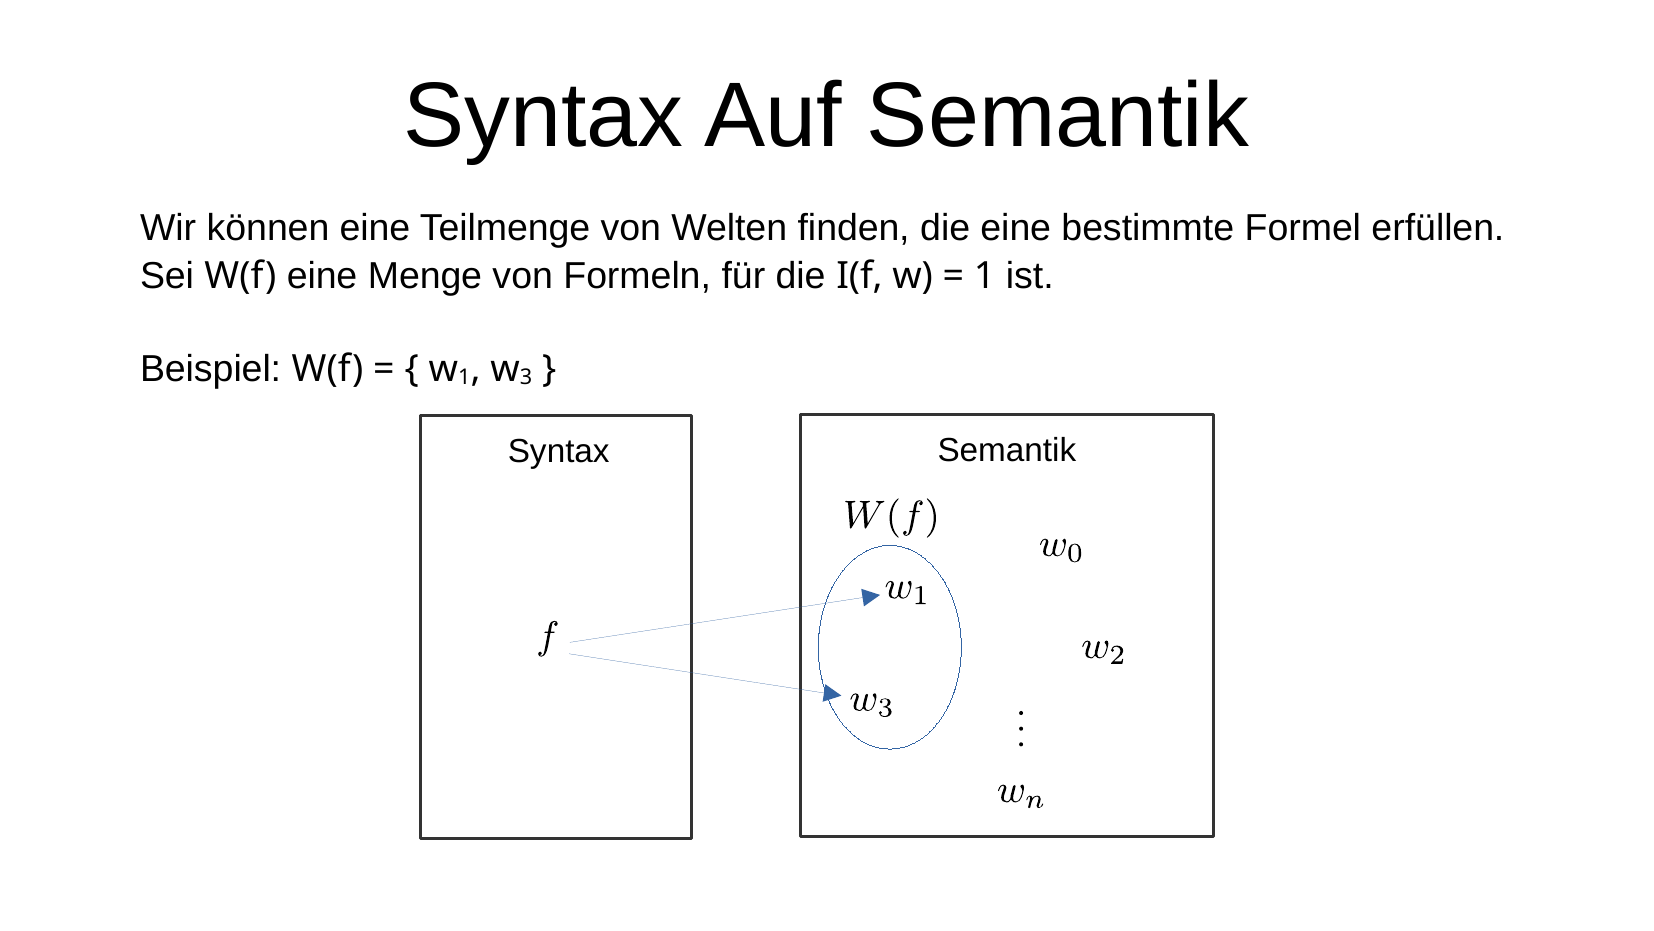

# Syntax Auf Semantik
Wir können eine Teilmenge von Welten finden, die eine bestimmte Formel erfüllen. Sei W(f) eine Menge von Formeln, für die I(f, w) = 1 ist.
Beispiel: W(f) = { w1, w3 }
Semantik
Syntax